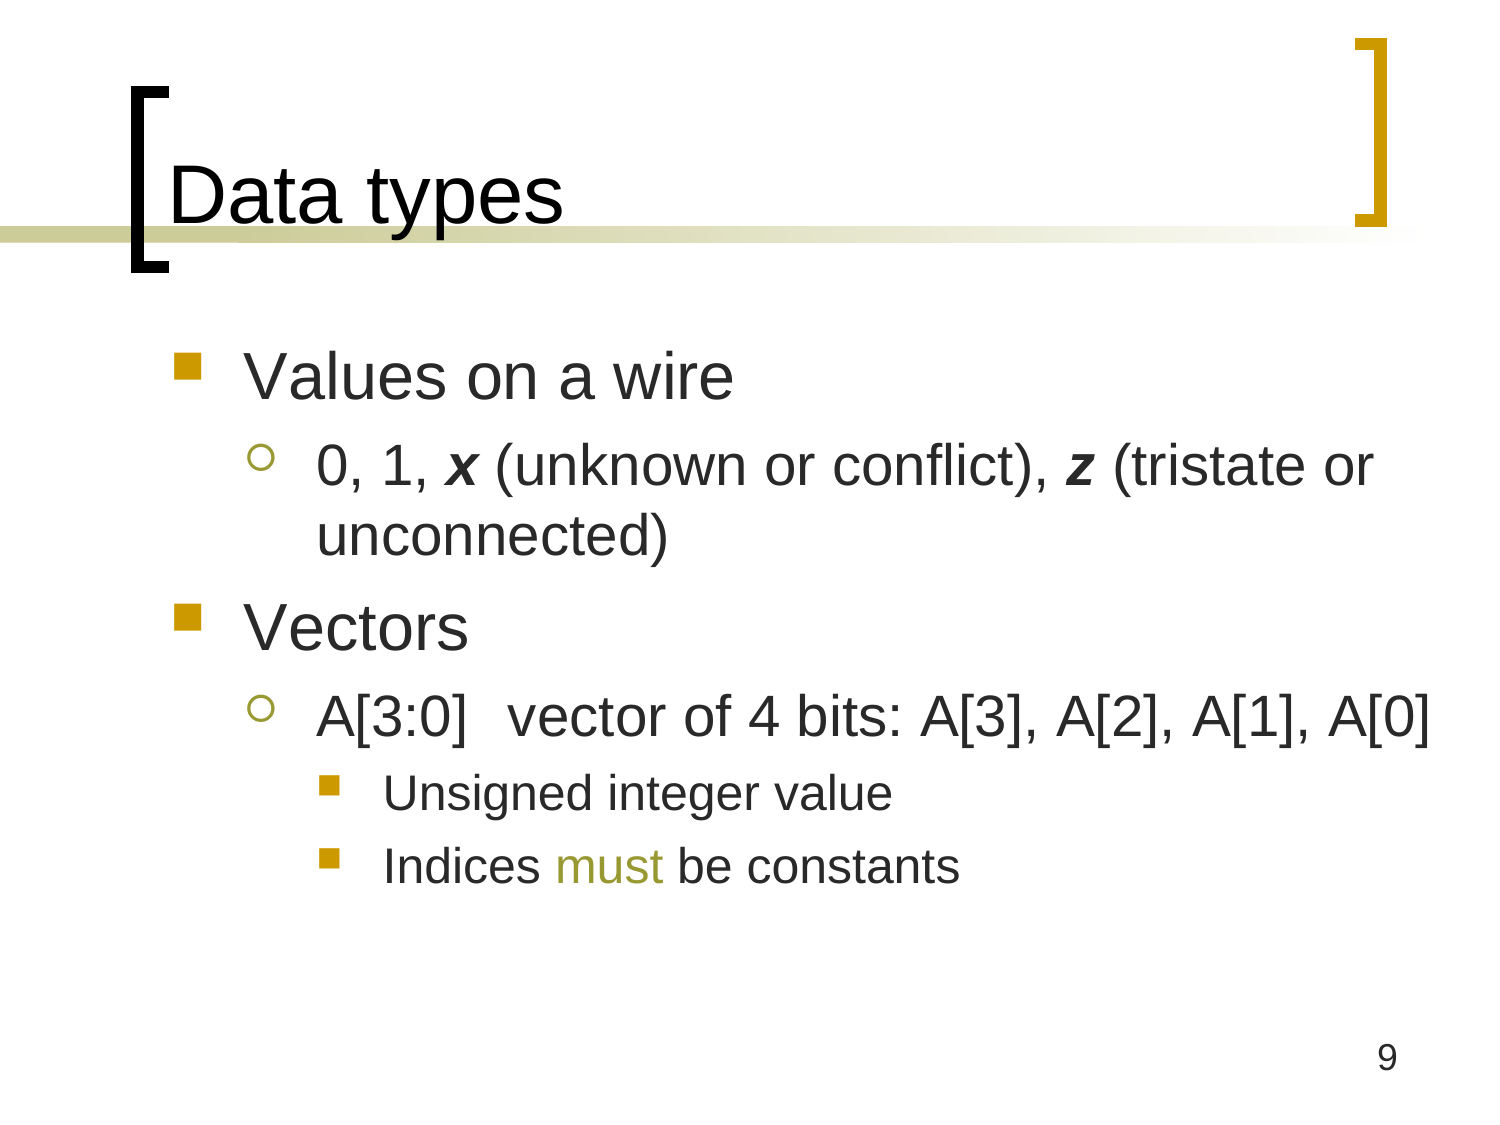

# Data types
Values on a wire
0, 1, x (unknown or conflict), z (tristate or unconnected)
Vectors
A[3:0]	vector of 4 bits: A[3], A[2], A[1], A[0]
Unsigned integer value
Indices must be constants
9